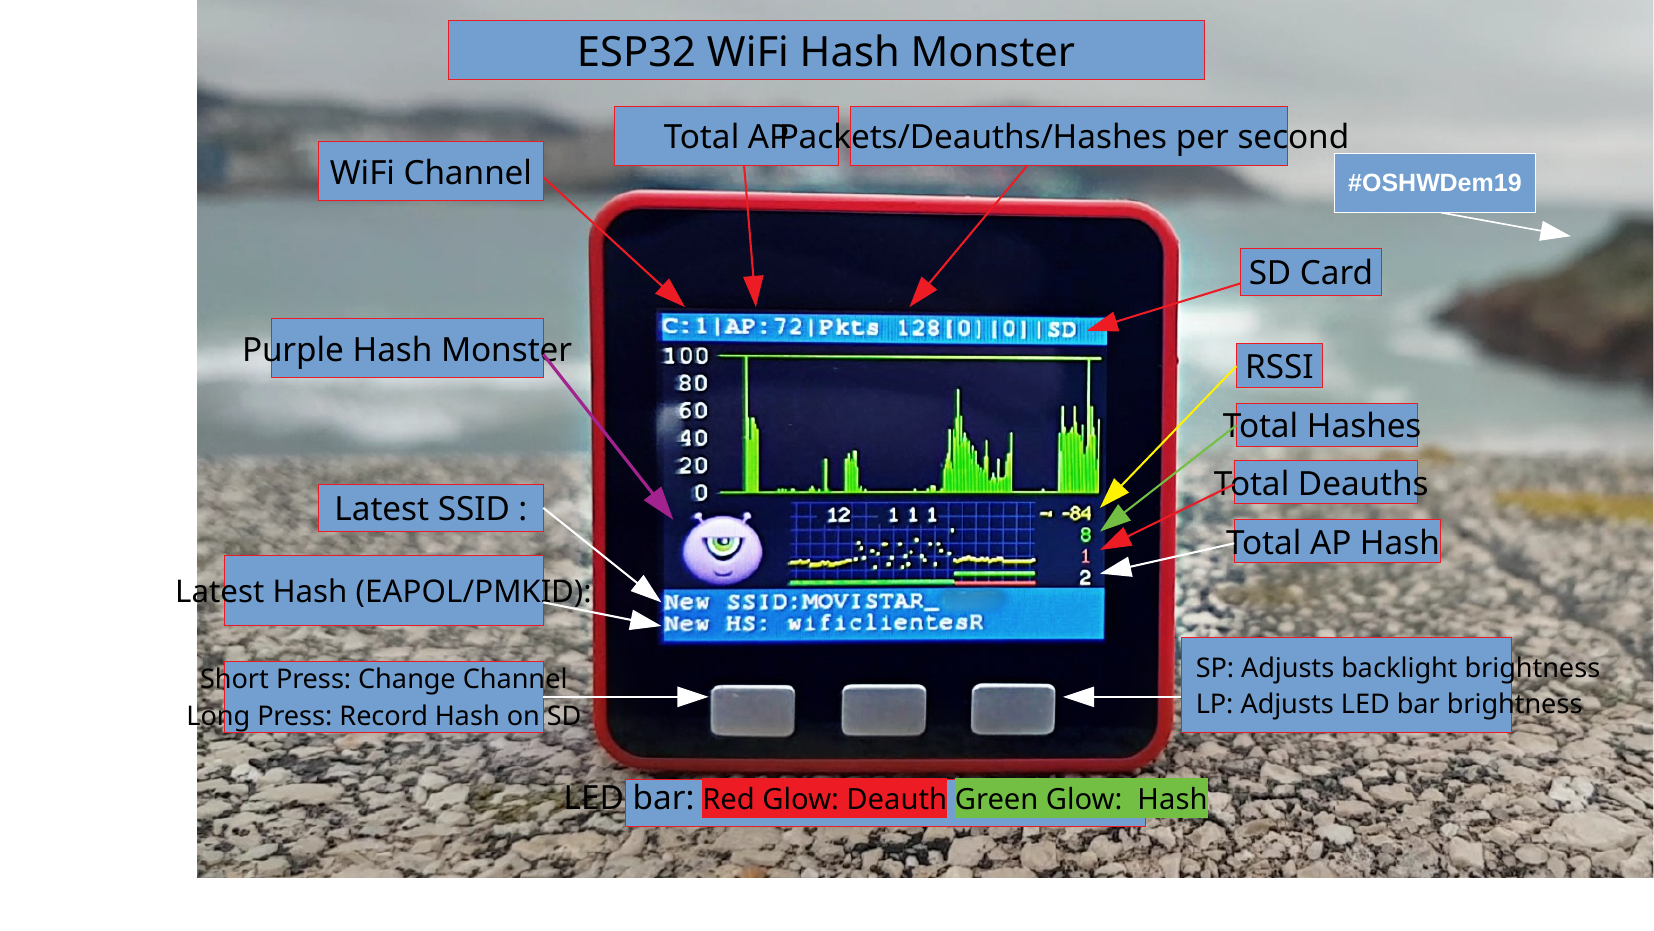

ESP32 WiFi Hash Monster
Total AP
Packets/Deauths/Hashes per second
WiFi Channel
#OSHWDem19
SD Card
Purple Hash Monster
RSSI
Total Hashes
Total Deauths
Latest SSID :
Total AP Hash
Latest Hash (EAPOL/PMKID):
SP: Adjusts backlight brightness
LP: Adjusts LED bar brightness
Short Press: Change Channel
Long Press: Record Hash on SD
LED bar: Red Glow: Deauth Green Glow: Hash